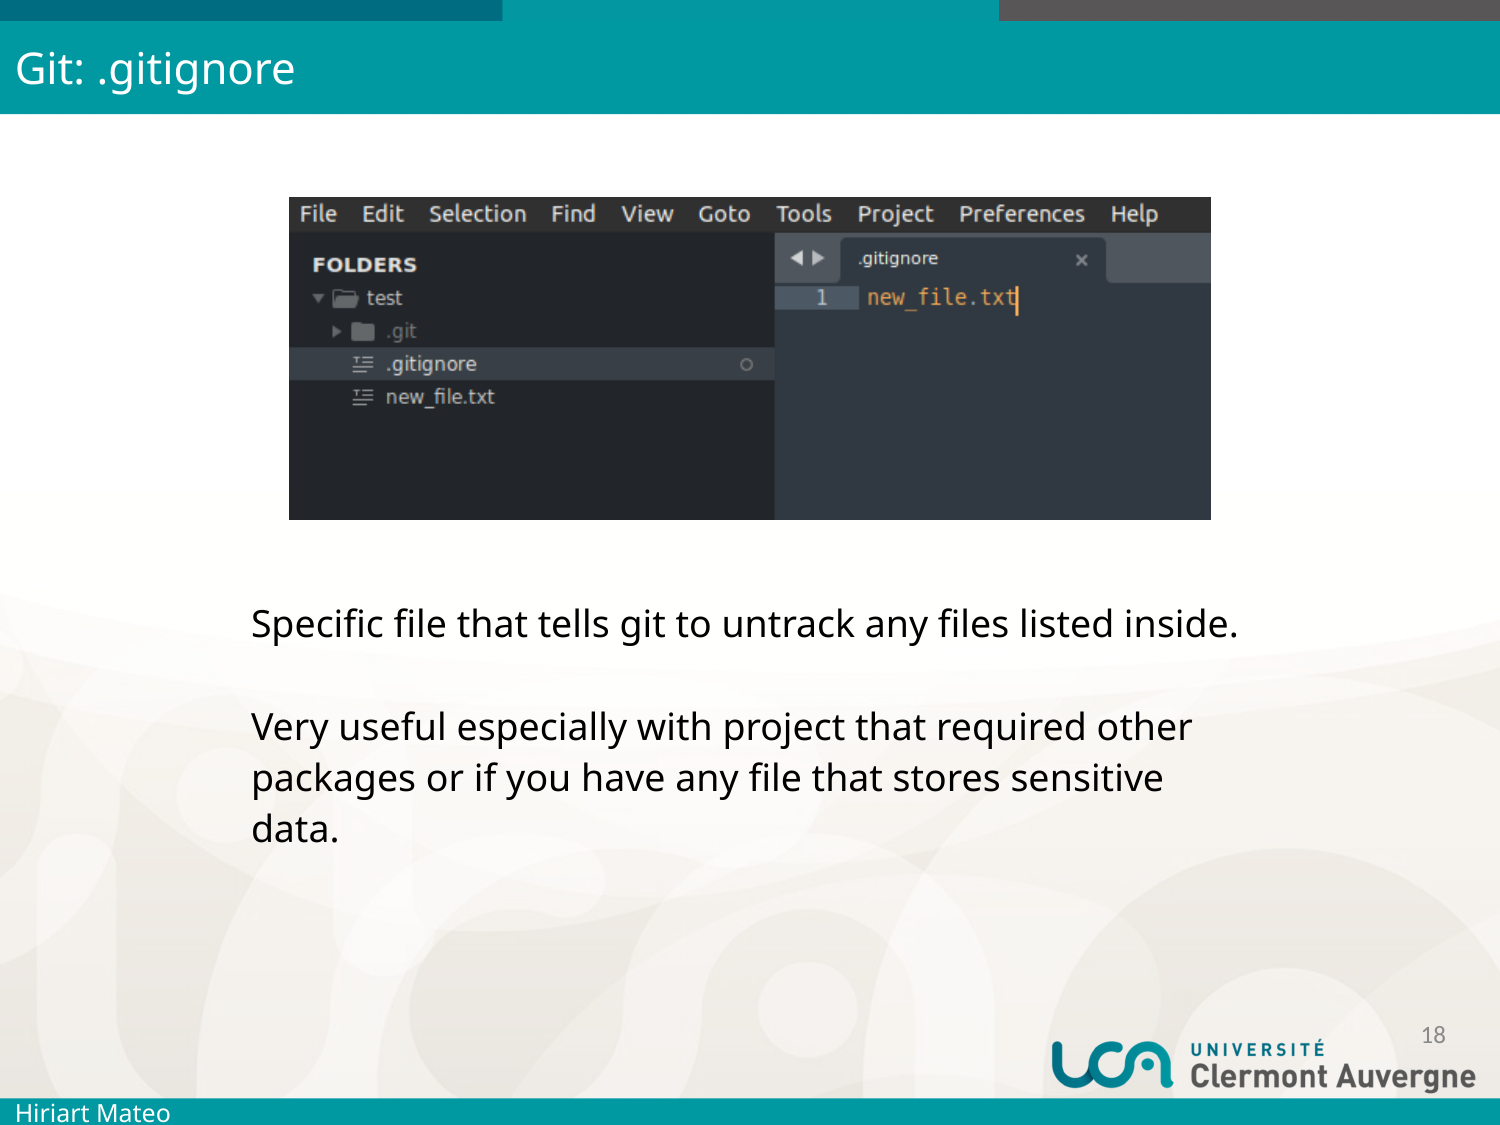

Git: .gitignore
Specific file that tells git to untrack any files listed inside.
Very useful especially with project that required other packages or if you have any file that stores sensitive data.
18
Hiriart Mateo